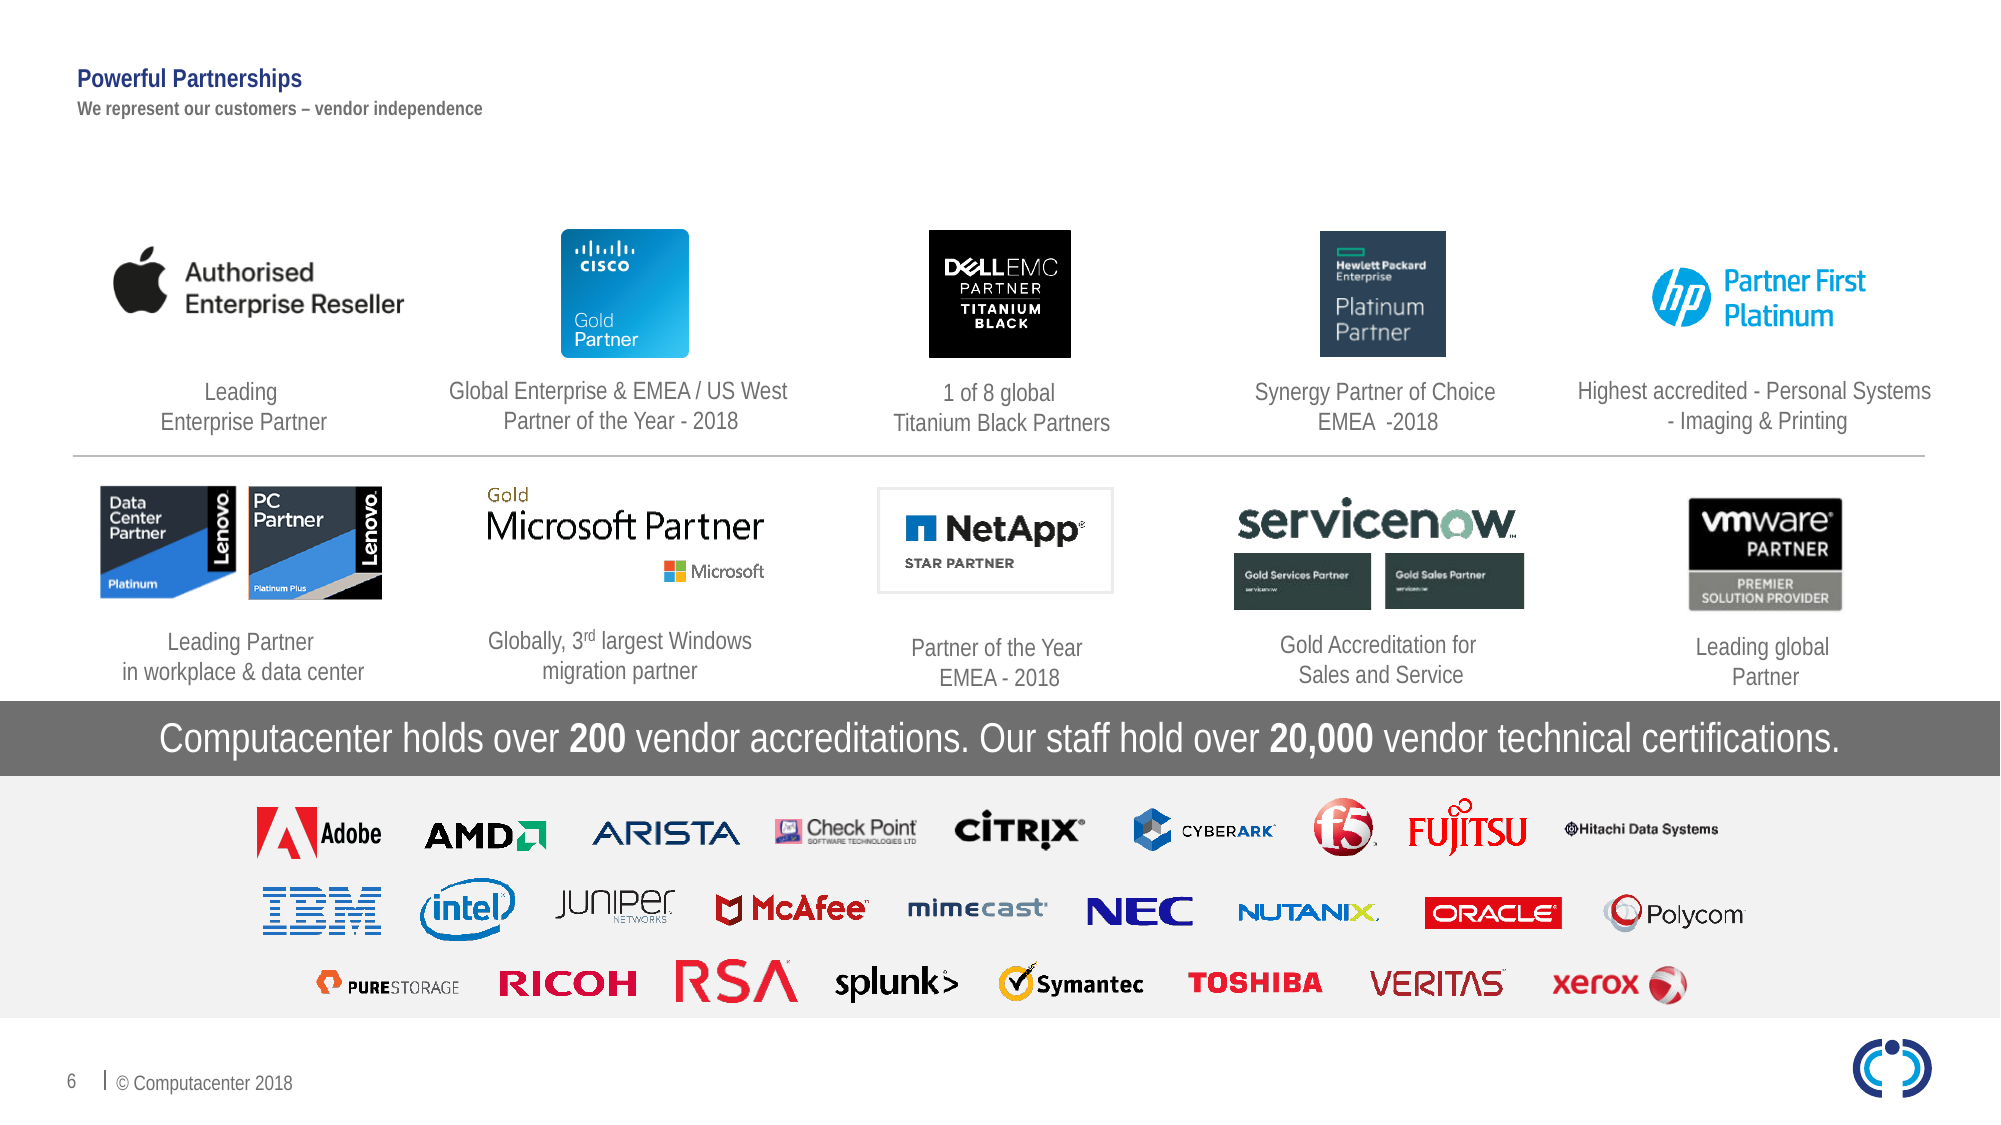

# Powerful Partnerships We represent our customers – vendor independence
Highest accredited - Personal Systems
- Imaging & Printing
Global Enterprise & EMEA / US West
Partner of the Year - 2018
Synergy Partner of Choice
EMEA -2018
Leading
Enterprise Partner
1 of 8 global
Titanium Black Partners
Globally, 3rd largest Windows
migration partner
Leading Partner
in workplace & data center
Gold Accreditation for
Sales and Service
Leading global
Partner
Partner of the Year
EMEA - 2018
Computacenter holds over 200 vendor accreditations. Our staff hold over 20,000 vendor technical certifications.
© Computacenter 2018